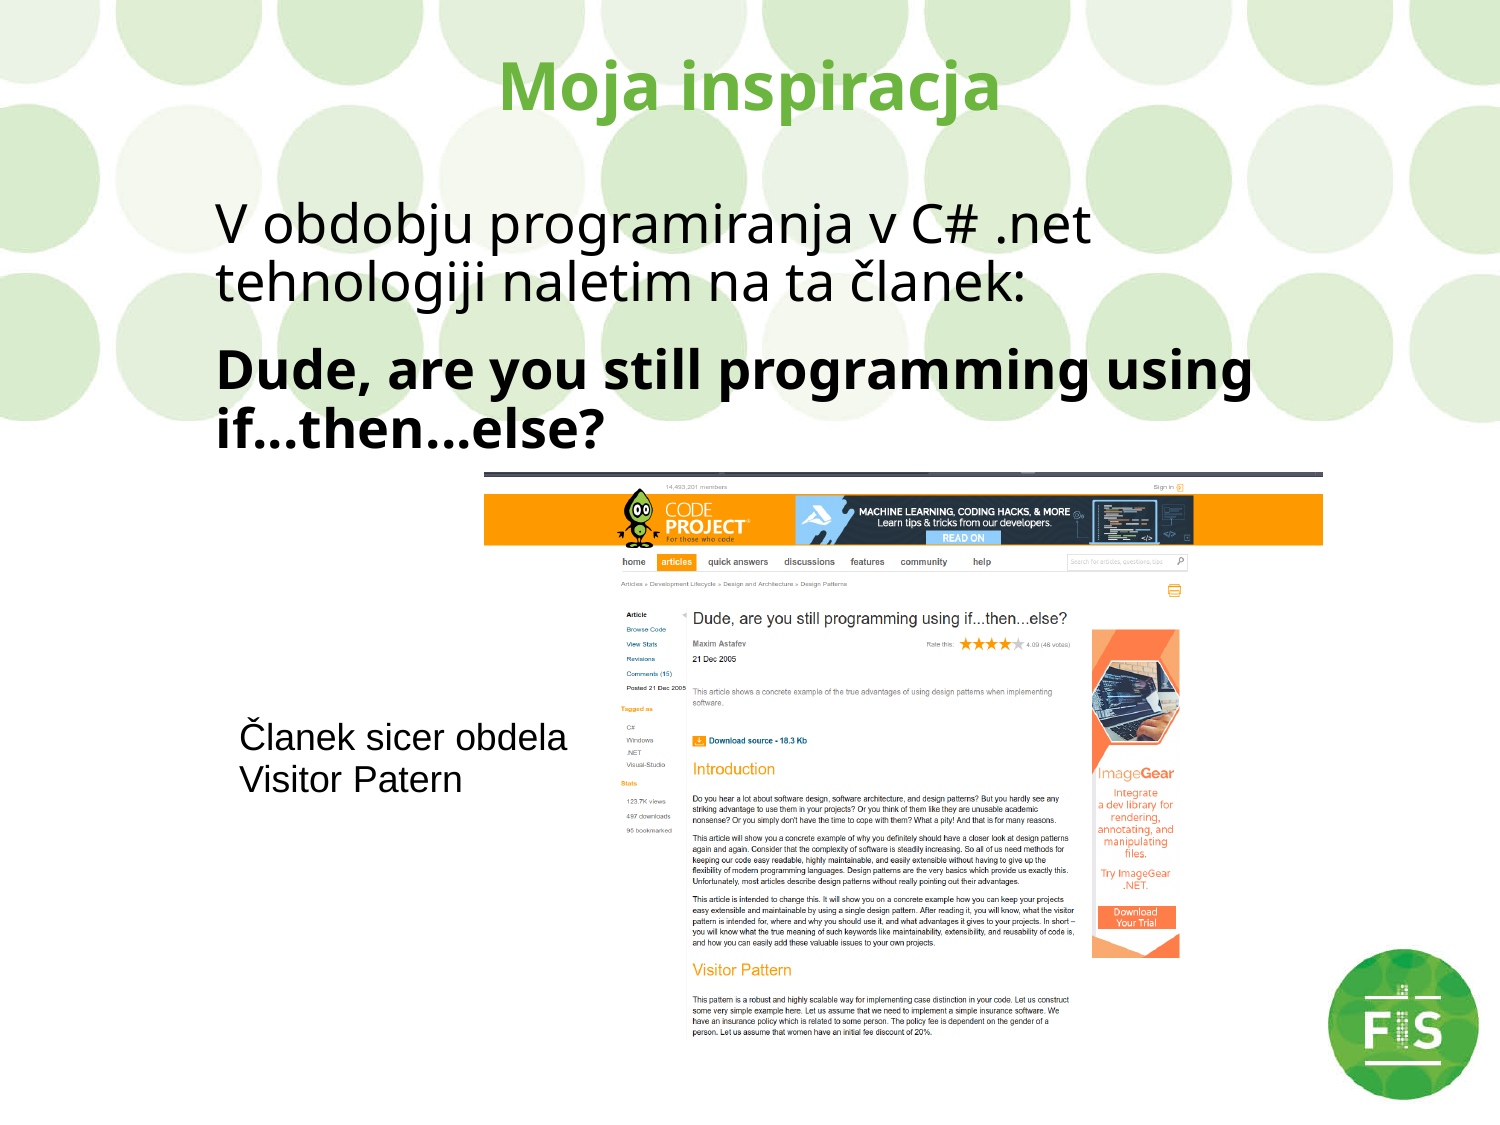

# Moja inspiracja
V obdobju programiranja v C# .net tehnologiji naletim na ta članek:
Dude, are you still programming using if...then...else?
Članek sicer obdela
Visitor Patern